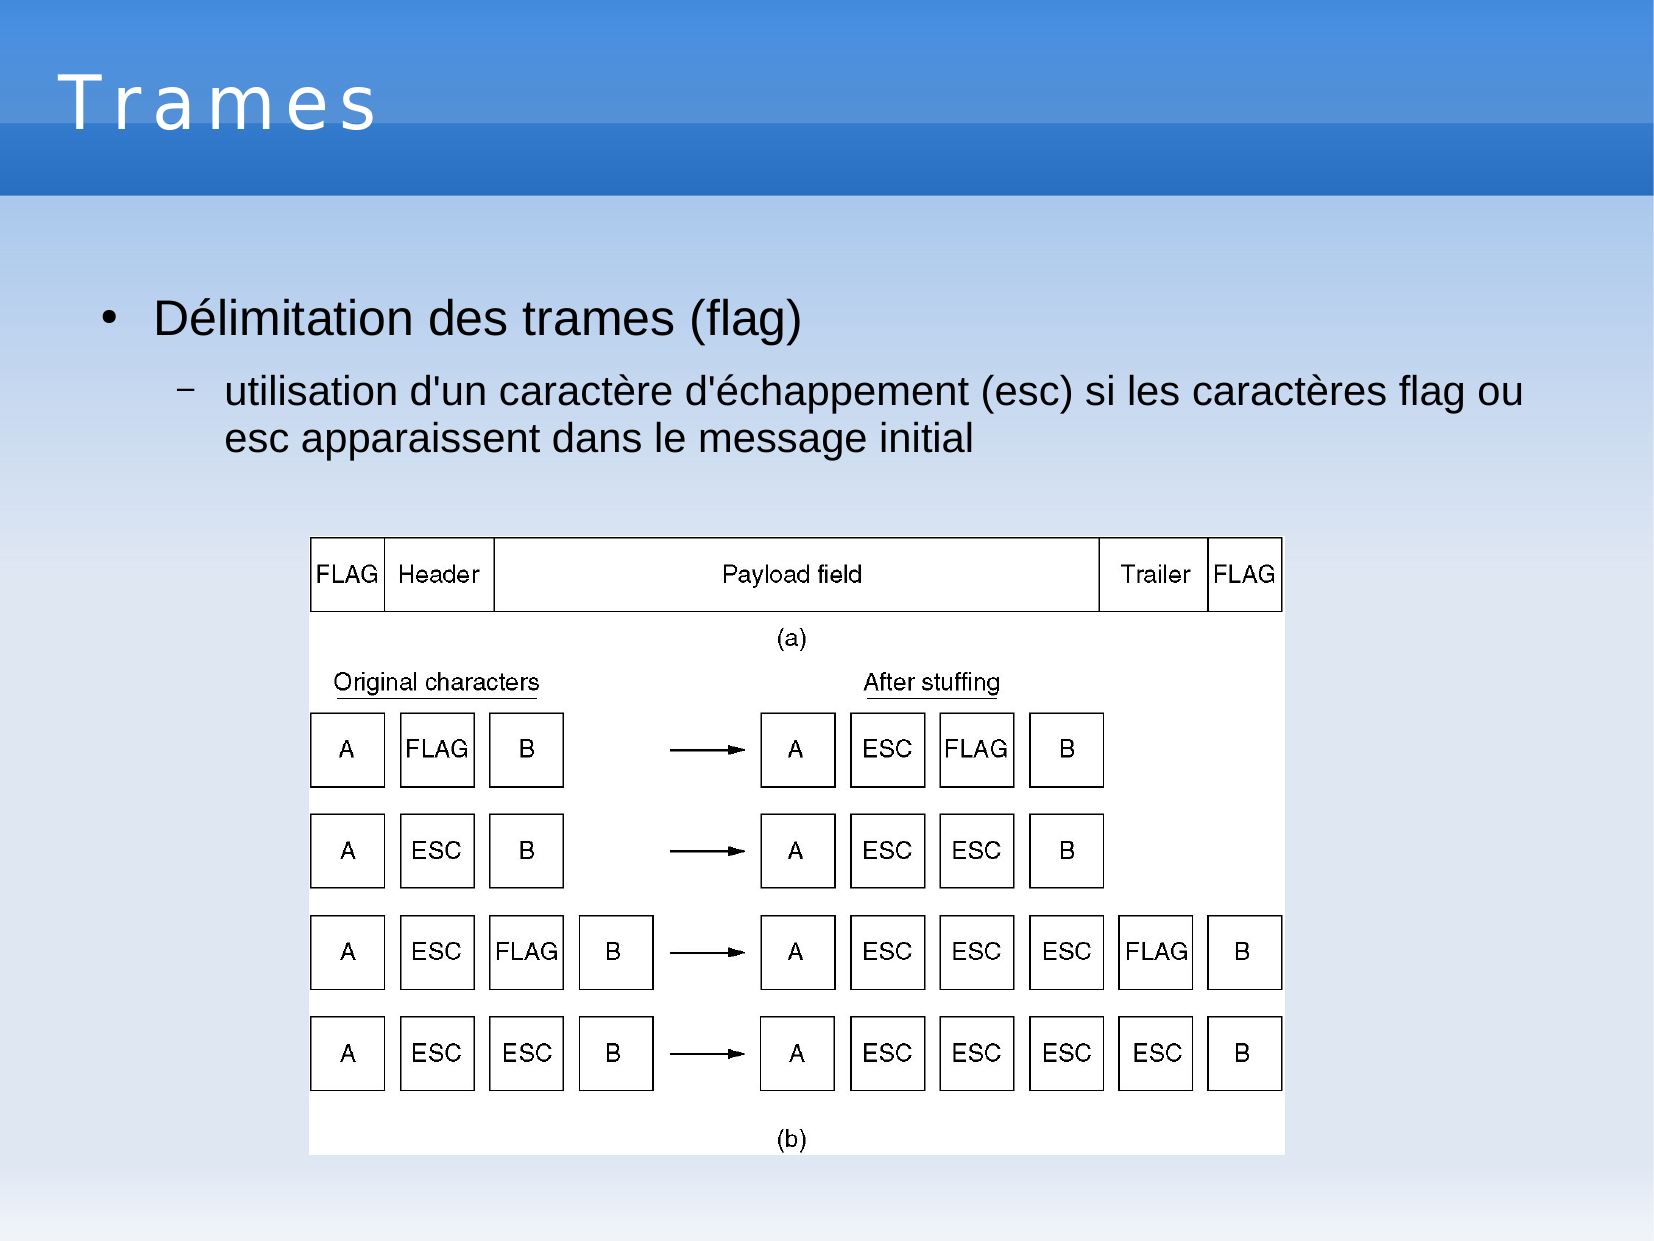

# Trames
Délimitation des trames (flag)
utilisation d'un caractère d'échappement (esc) si les caractères flag ou esc apparaissent dans le message initial